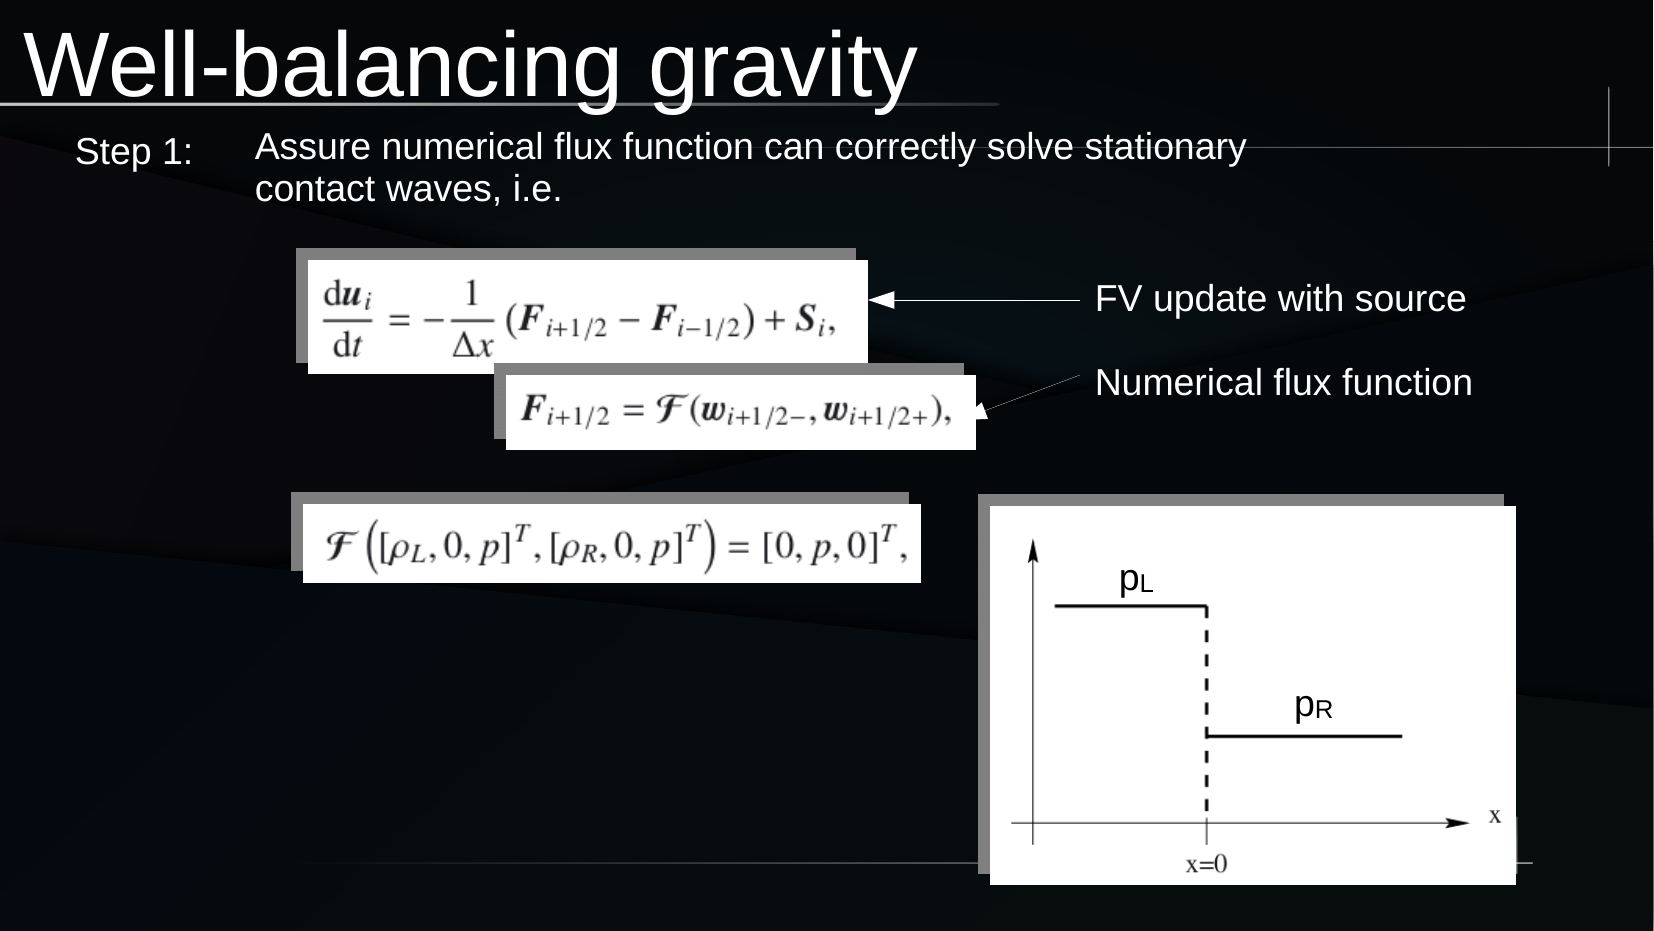

# Well-balancing gravity
Assure numerical flux function can correctly solve stationary contact waves, i.e.
Step 1:
FV update with source
Numerical flux function
pL
pR